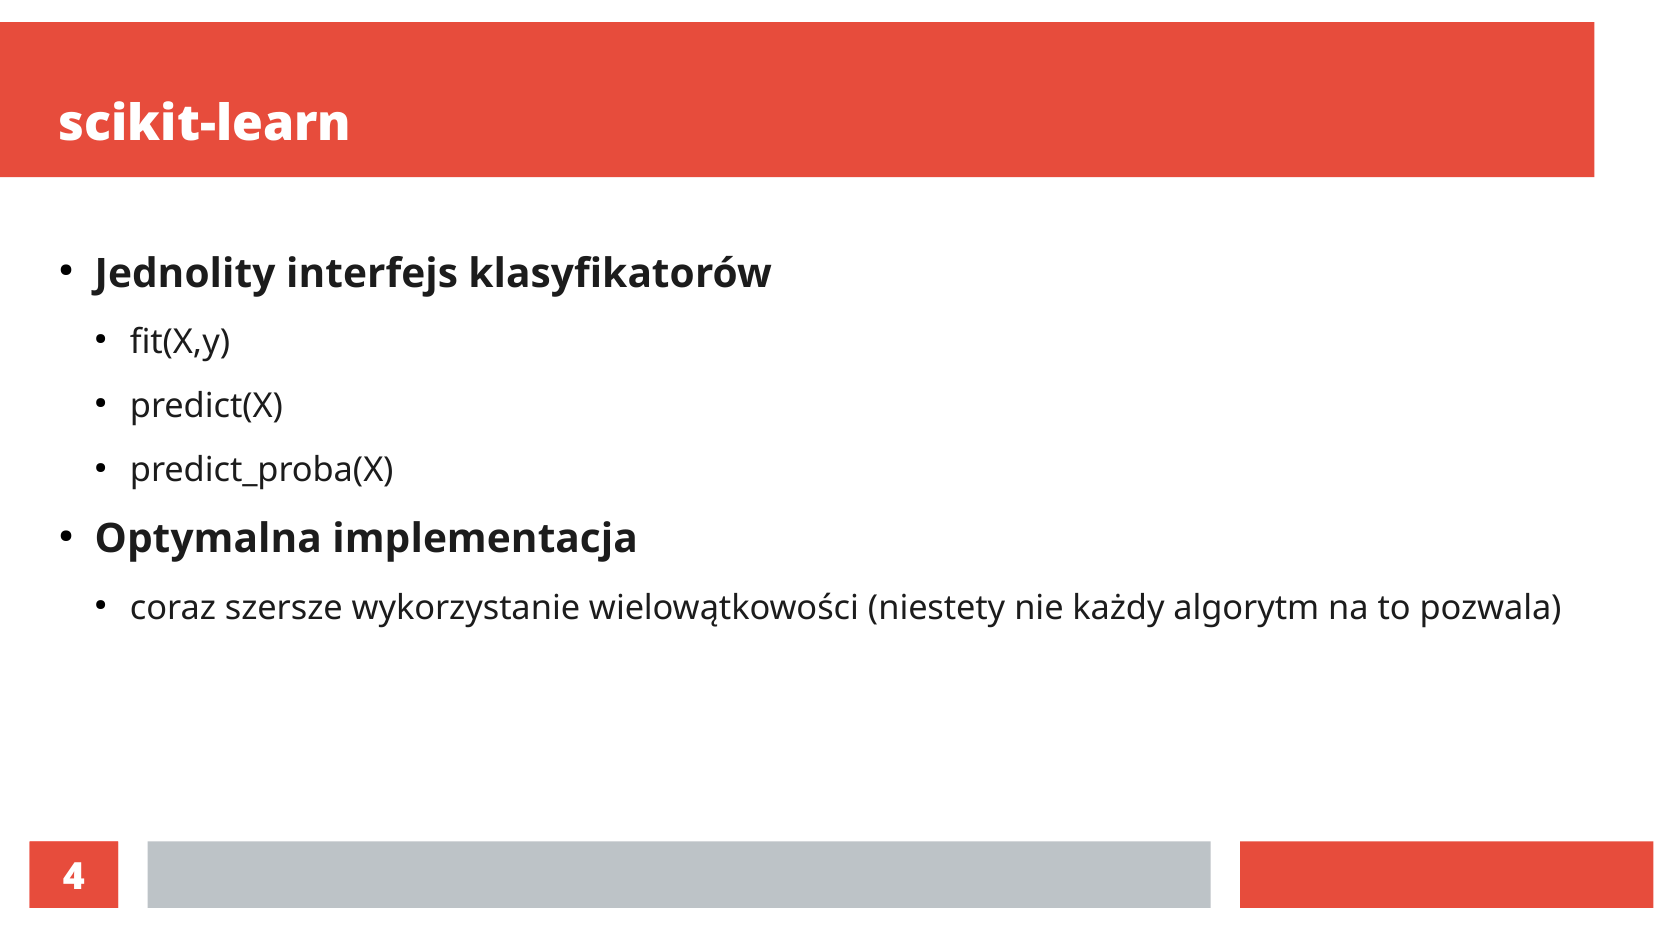

# scikit-learn
Jednolity interfejs klasyfikatorów
fit(X,y)
predict(X)
predict_proba(X)
Optymalna implementacja
coraz szersze wykorzystanie wielowątkowości (niestety nie każdy algorytm na to pozwala)
4